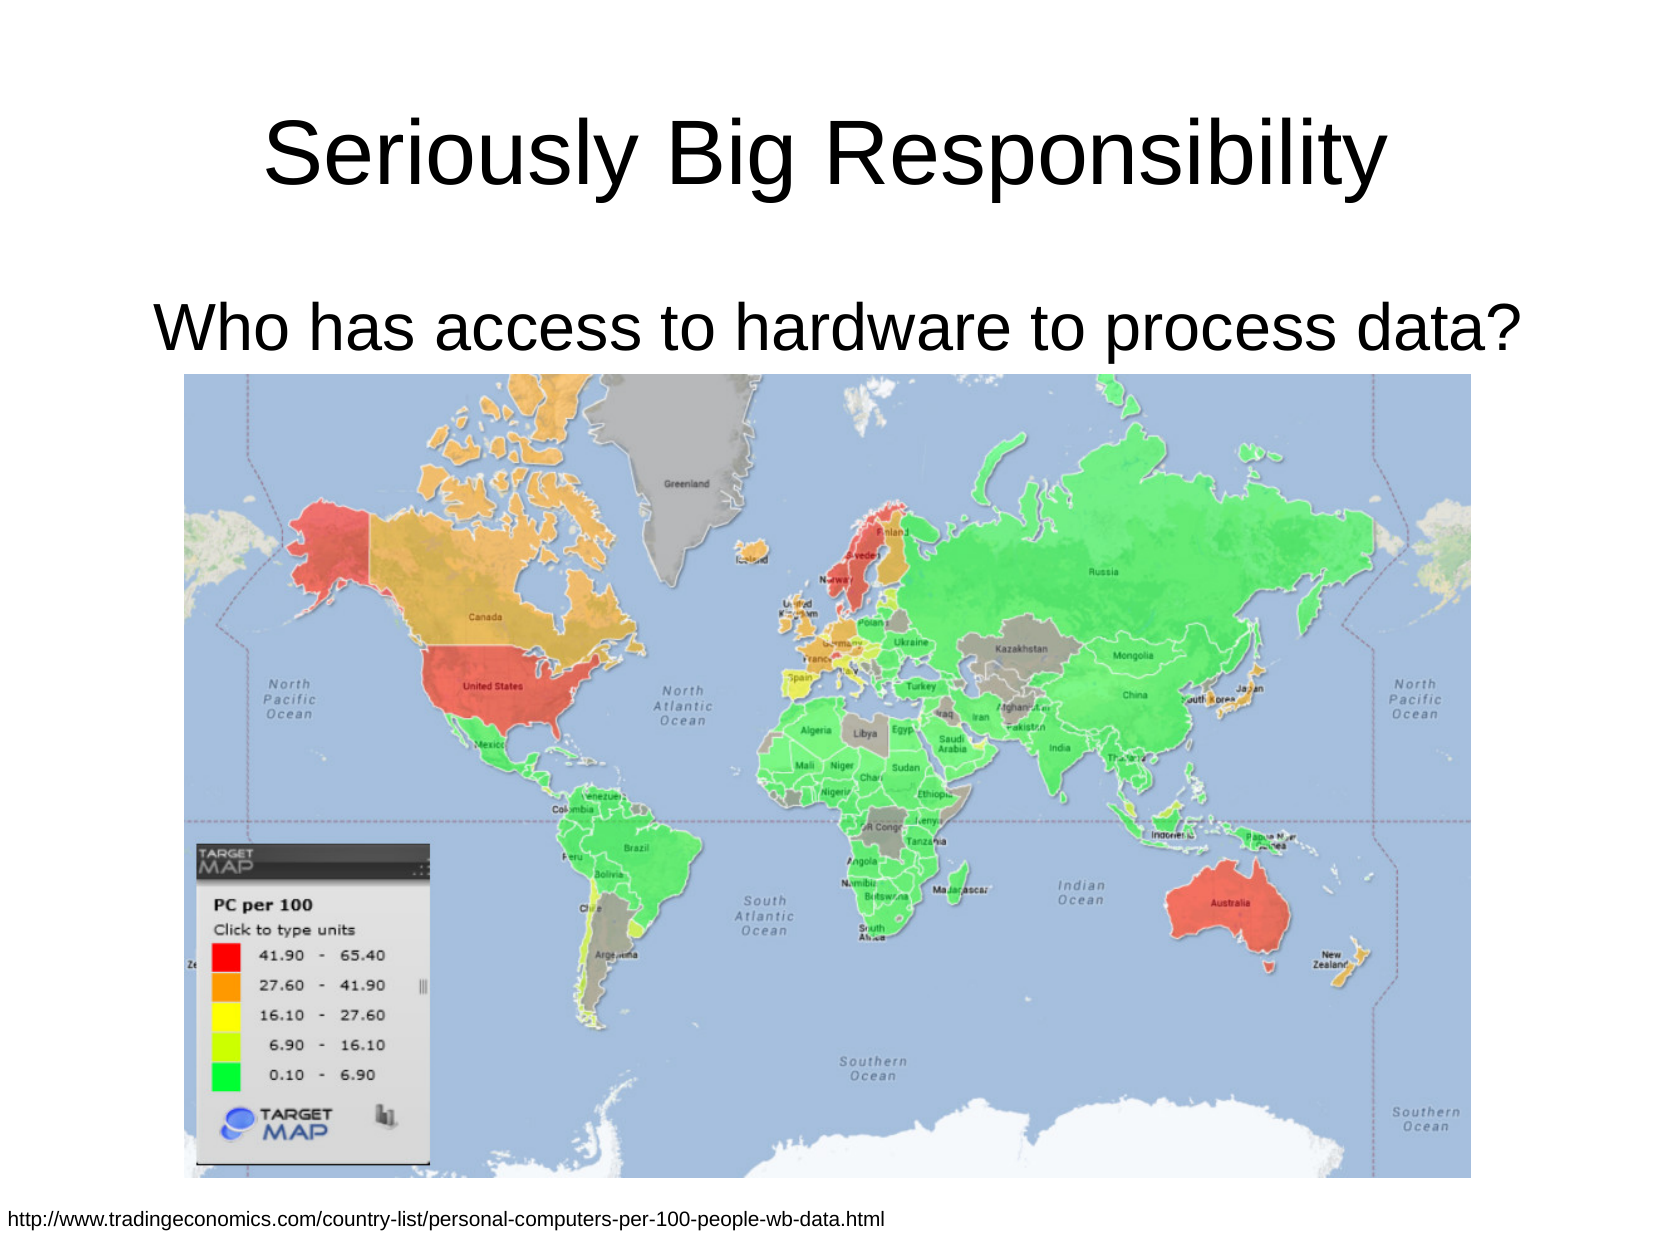

# Seriously Big Responsibility
Who has access to hardware to process data?
http://www.tradingeconomics.com/country-list/personal-computers-per-100-people-wb-data.html